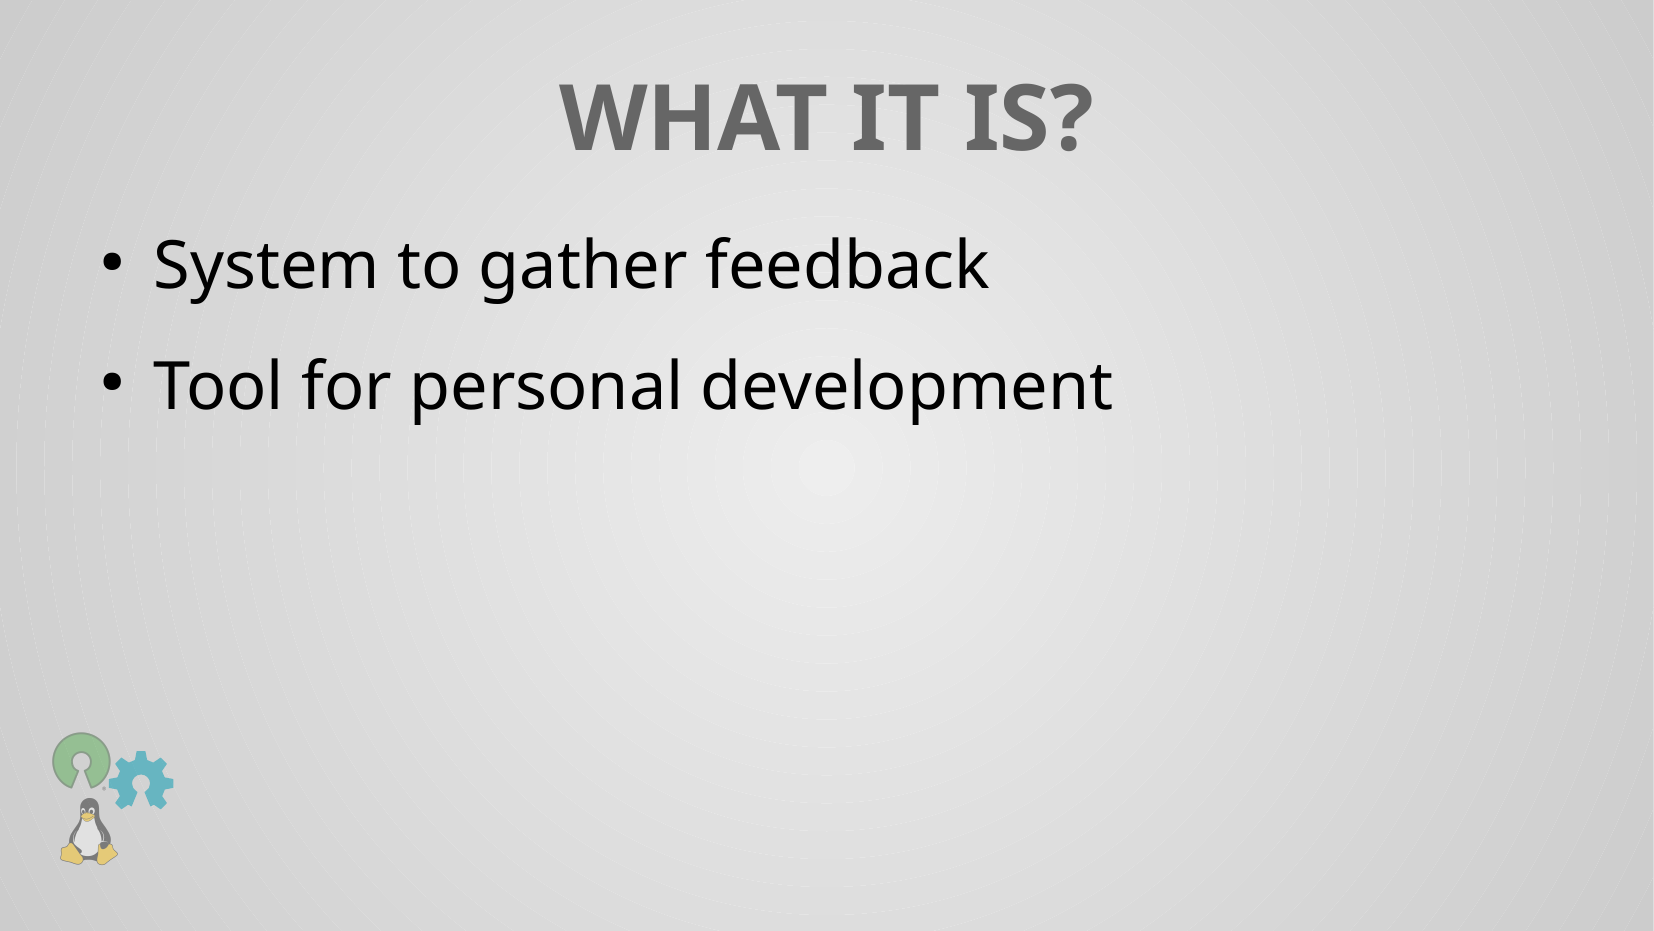

# What It is?
System to gather feedback
Tool for personal development